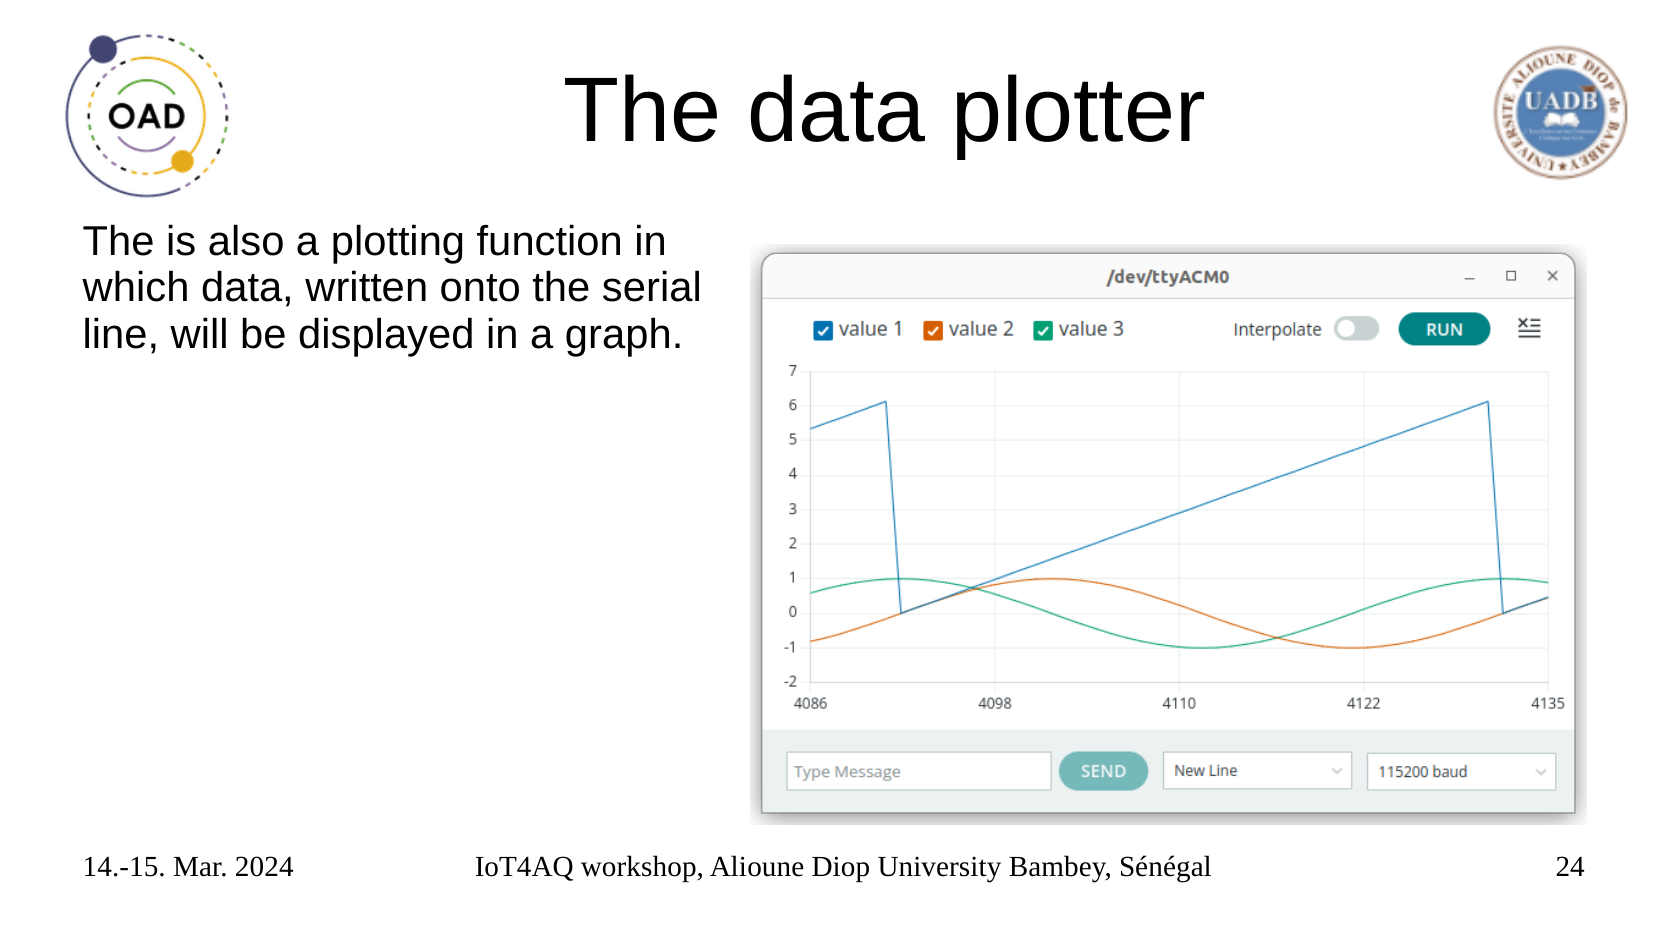

# The data plotter
The is also a plotting function in which data, written onto the serial line, will be displayed in a graph.
14.-15. Mar. 2024
IoT4AQ workshop, Alioune Diop University Bambey, Sénégal
24